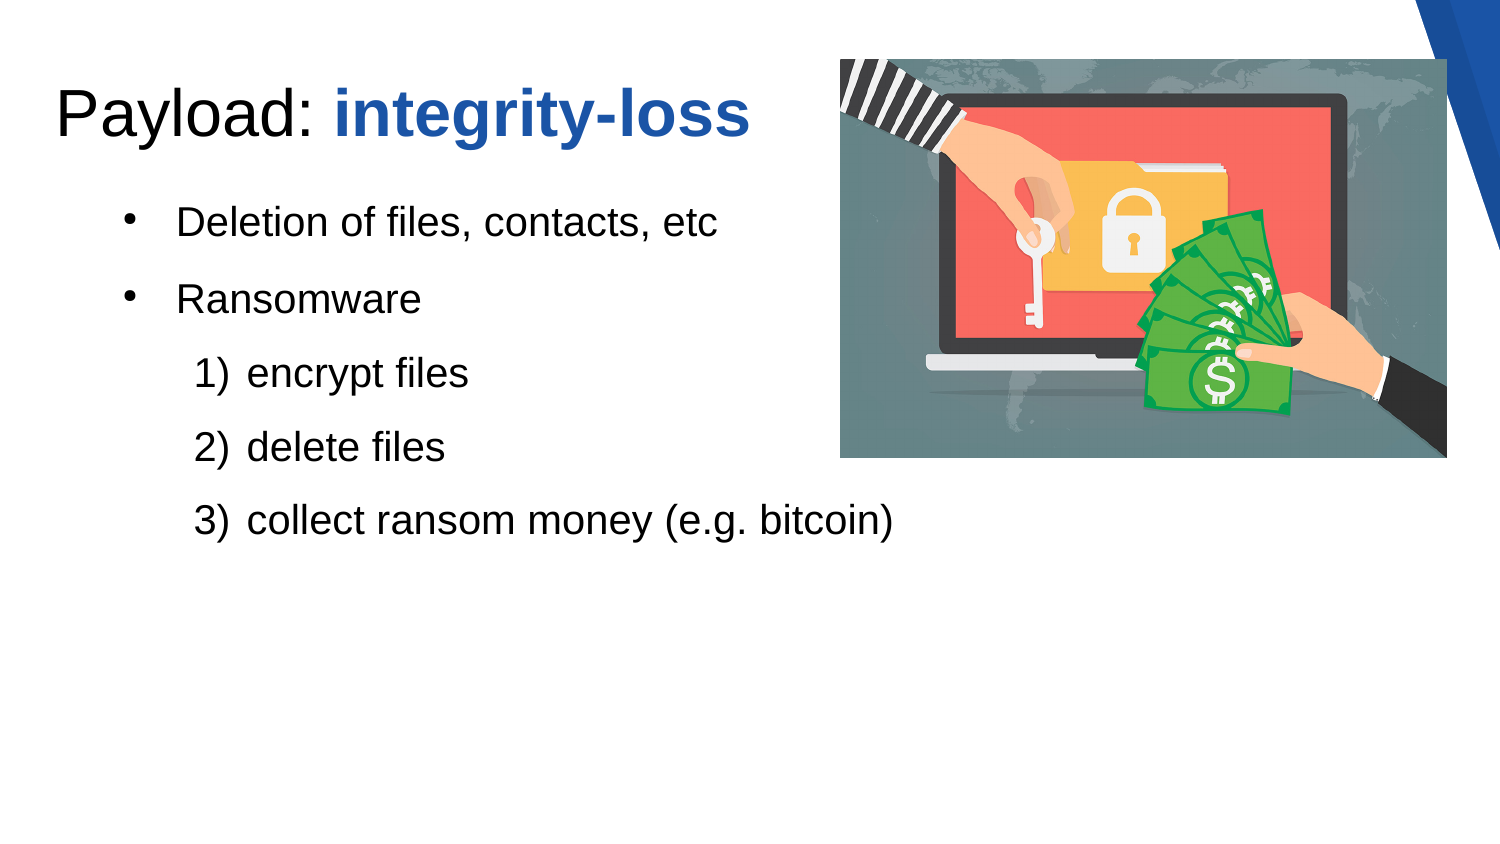

Payload: integrity-loss
# Deletion of files, contacts, etc
Ransomware
encrypt files
delete files
collect ransom money (e.g. bitcoin)